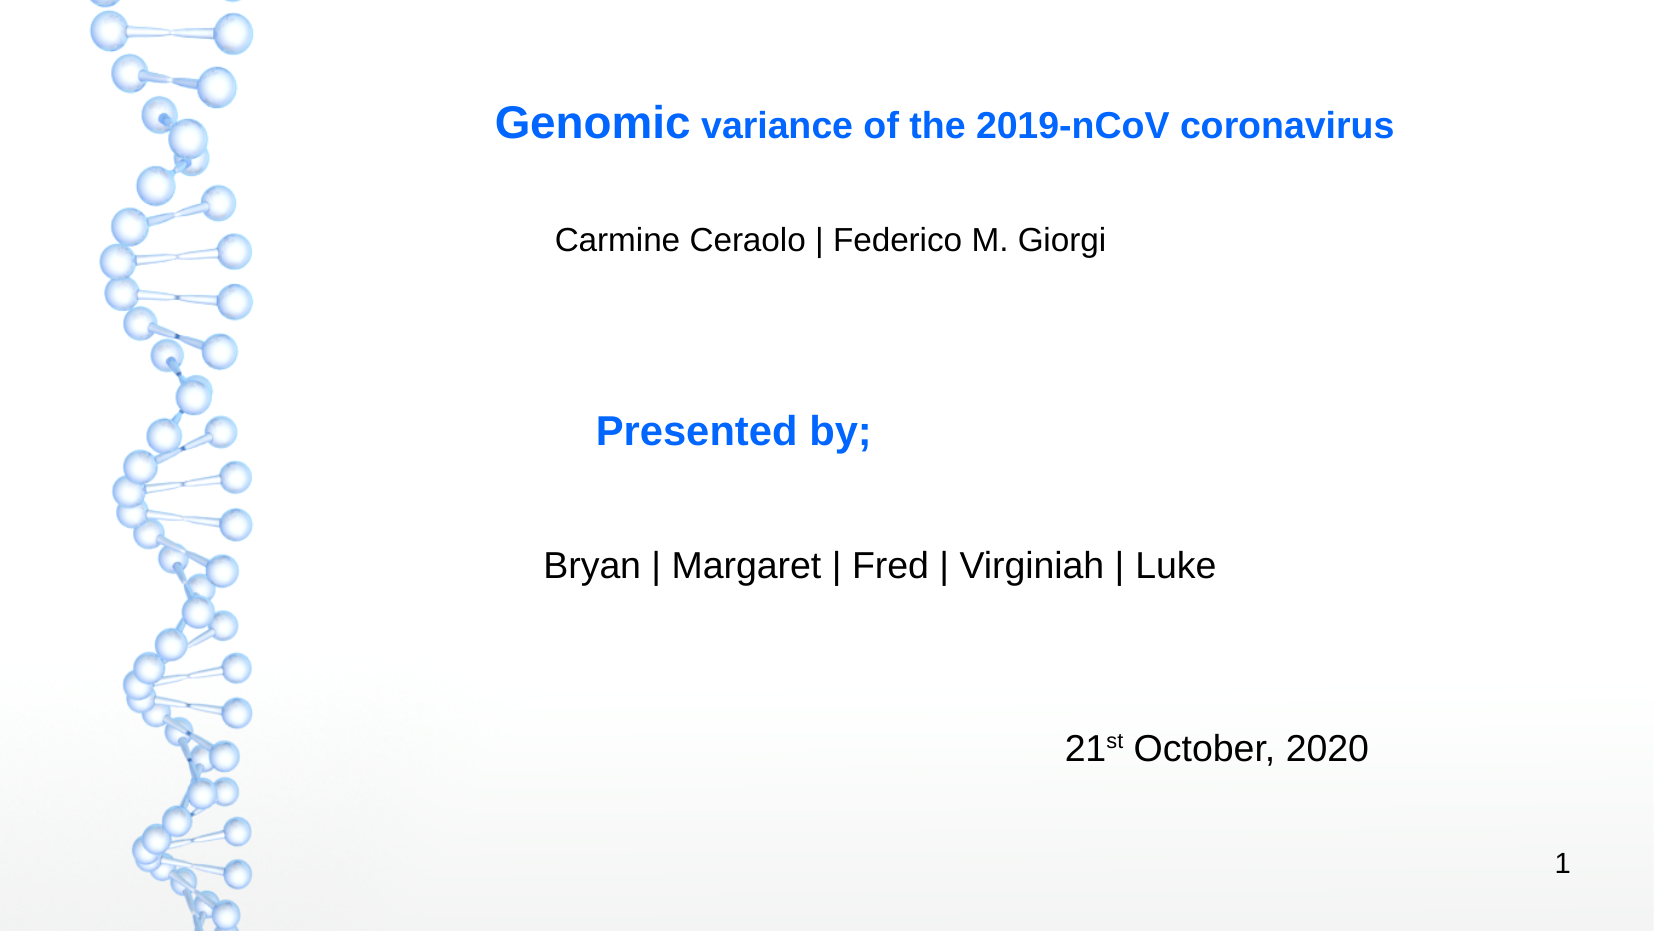

Genomic variance of the 2019-nCoV coronavirus
	Carmine Ceraolo | Federico M. Giorgi
# Presented by;
Bryan | Margaret | Fred | Virginiah | Luke
21st October, 2020
1